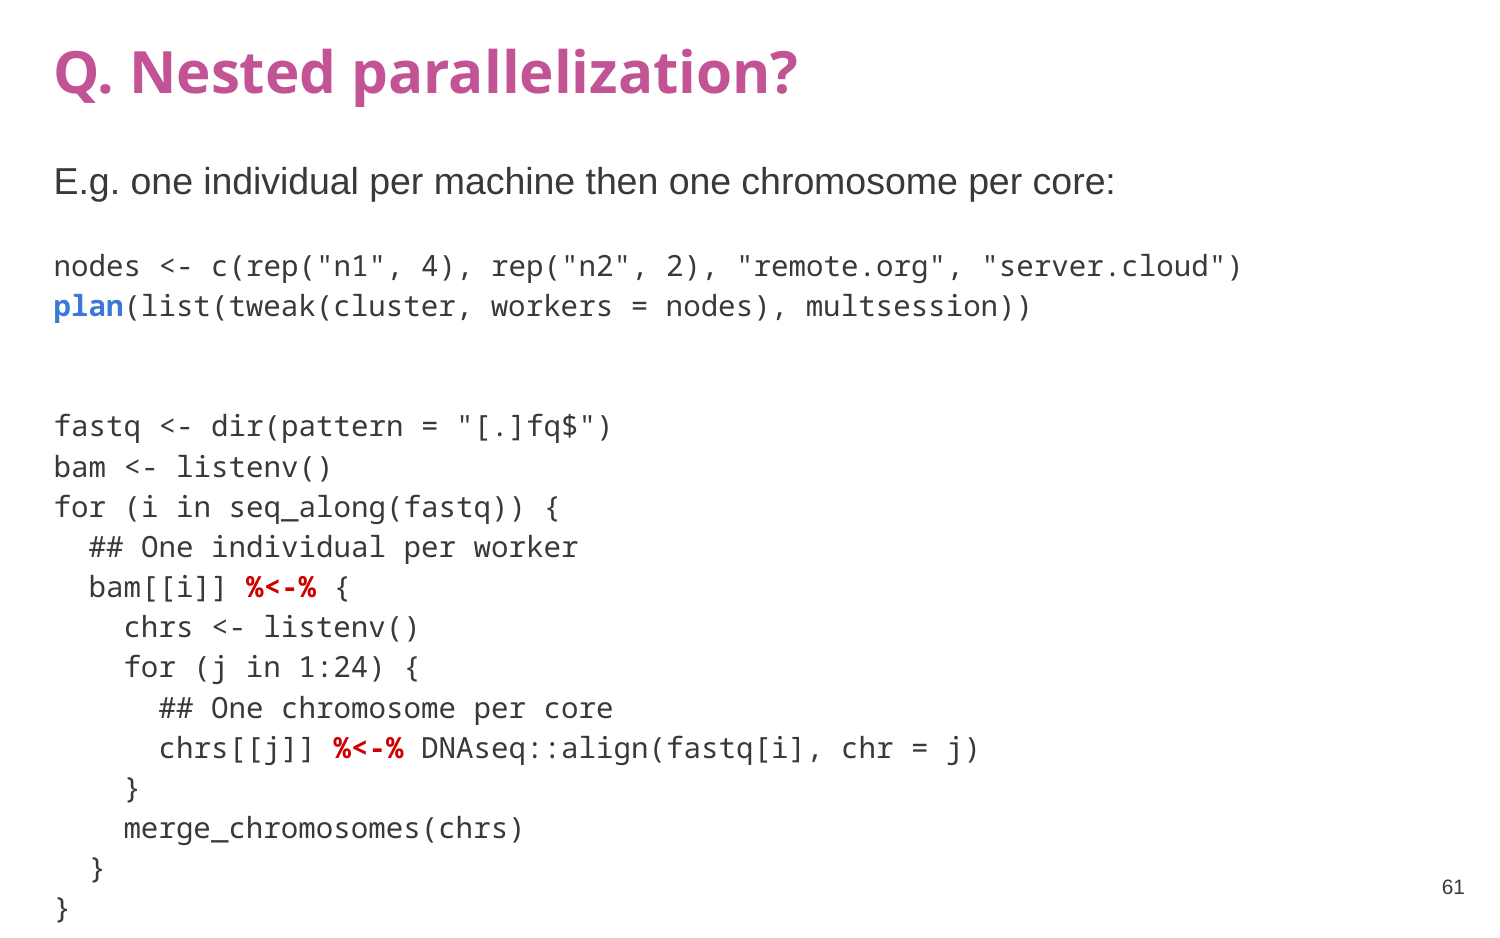

# Q. Nested parallelization?
E.g. one individual per machine then one chromosome per core:
nodes <- c(rep("n1", 4), rep("n2", 2), "remote.org", "server.cloud")
plan(list(tweak(cluster, workers = nodes), multsession)) ‎
fastq <- dir(pattern = "[.]fq$")
bam <- listenv()
for (i in seq_along(fastq)) {
 ## One individual per worker
 bam[[i]] %<-% {
 chrs <- listenv()
 for (j in 1:24) {
 ## One chromosome per core
 chrs[[j]] %<-% DNAseq::align(fastq[i], chr = j)
 }
 merge_chromosomes(chrs)
 }
}